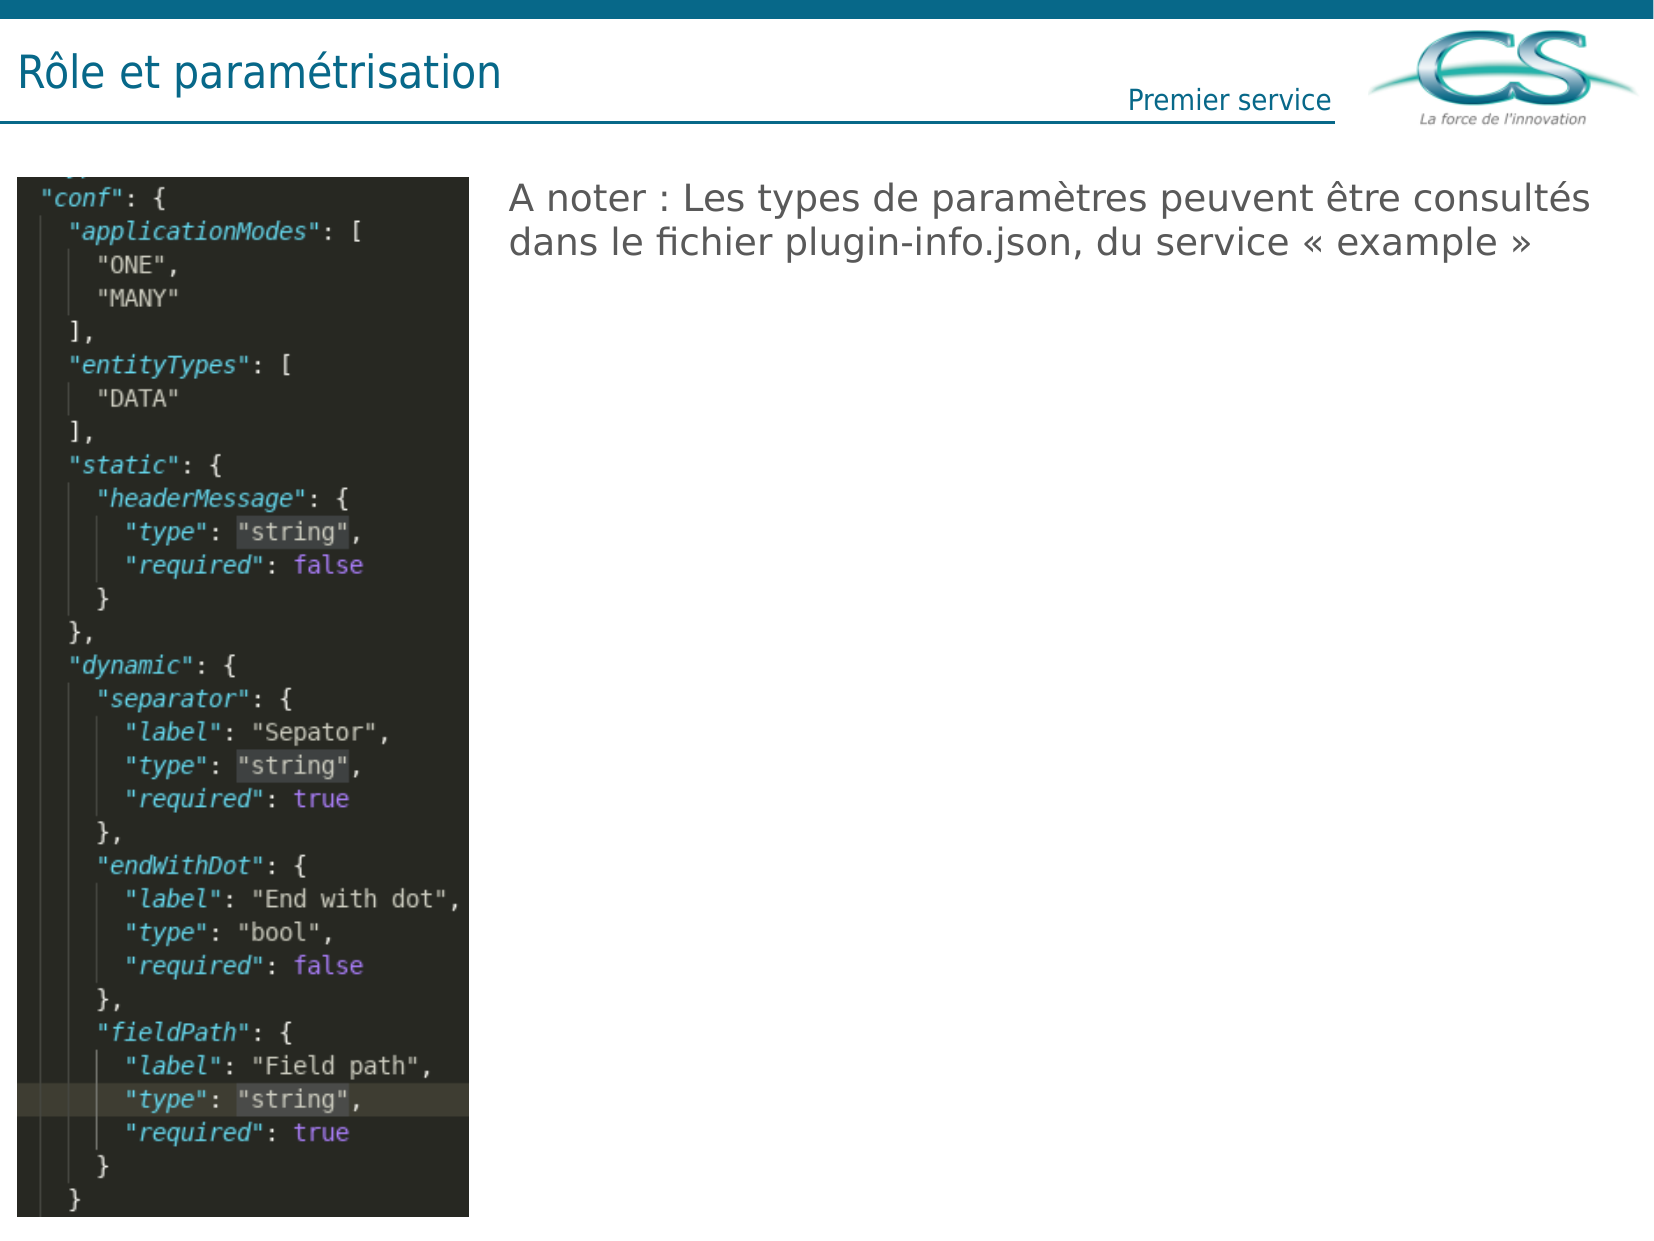

Rôle et paramétrisation
Premier service
# A noter : Les types de paramètres peuvent être consultés dans le fichier plugin-info.json, du service « example »